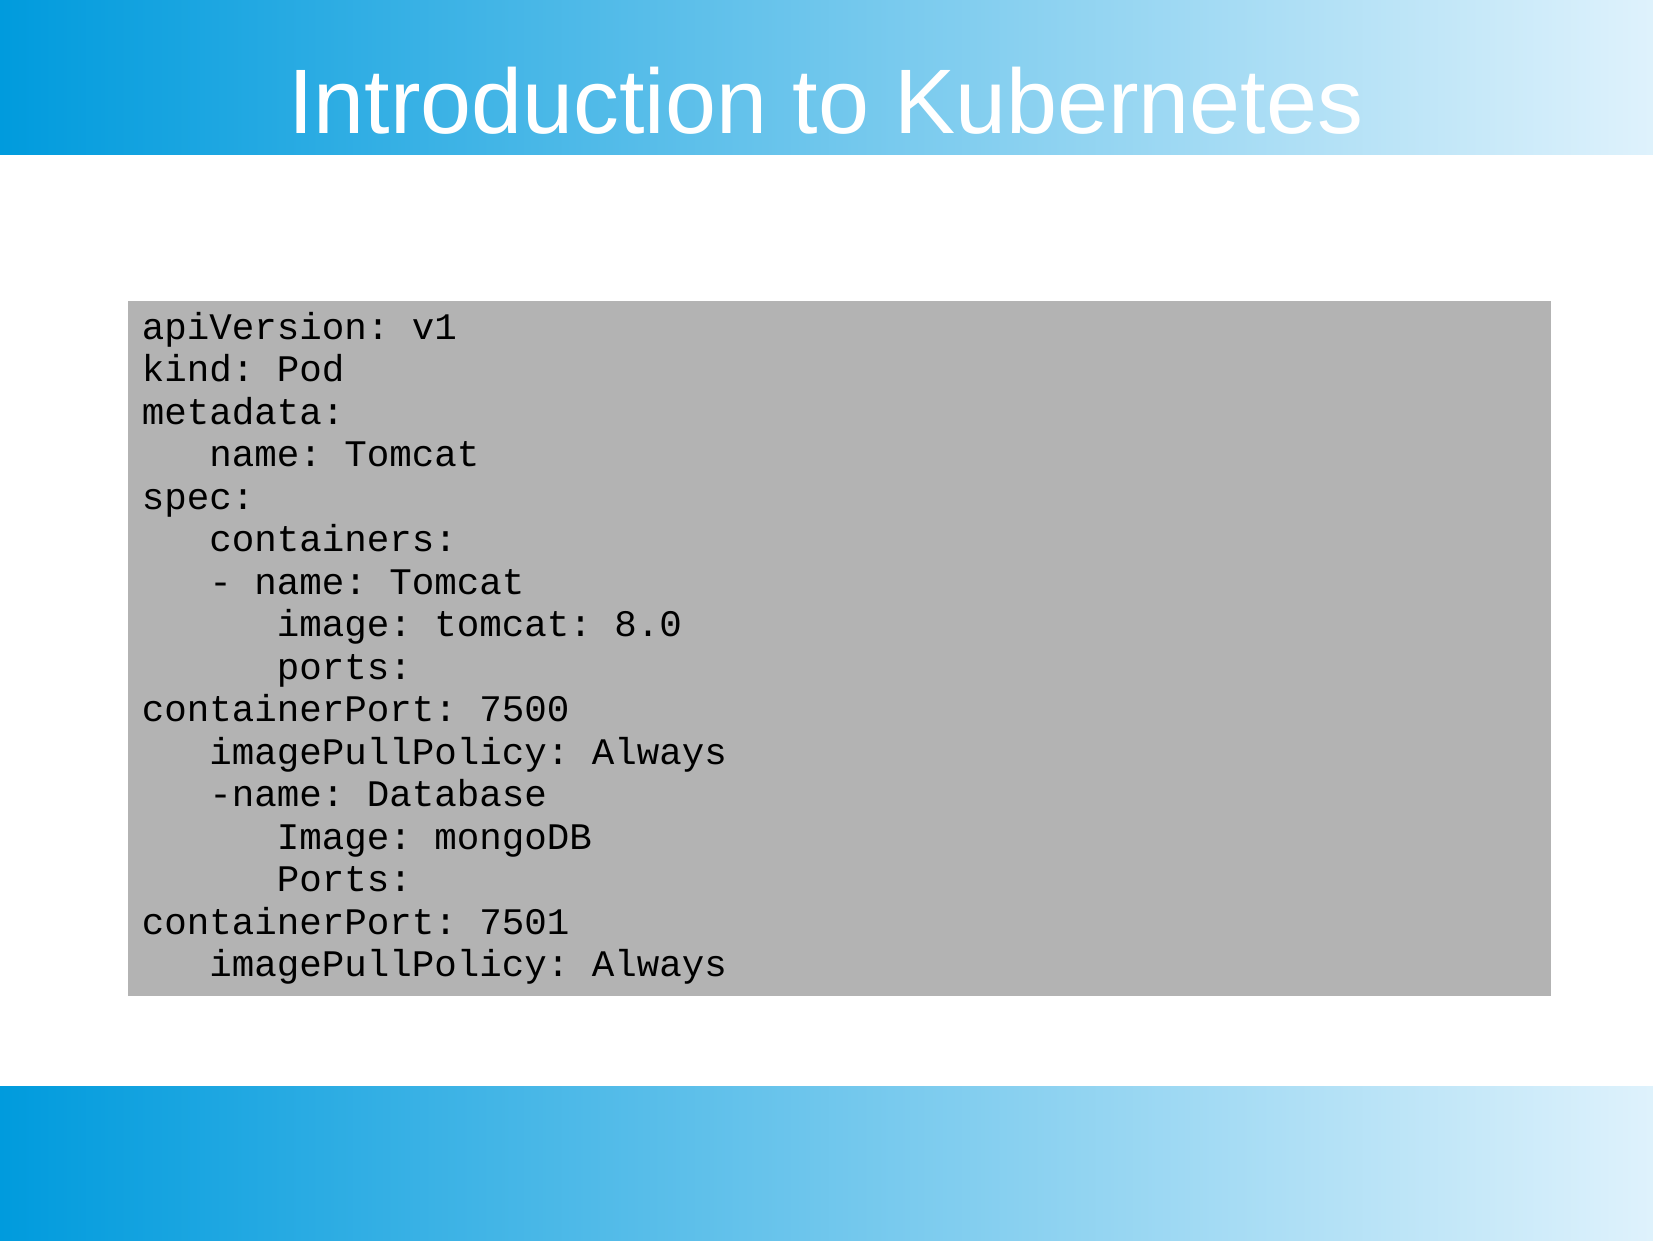

# Introduction to Kubernetes
| apiVersion: v1 kind: Pod metadata: name: Tomcat spec: containers: - name: Tomcat image: tomcat: 8.0 ports: containerPort: 7500 imagePullPolicy: Always -name: Database Image: mongoDB Ports: containerPort: 7501 imagePullPolicy: Always |
| --- |